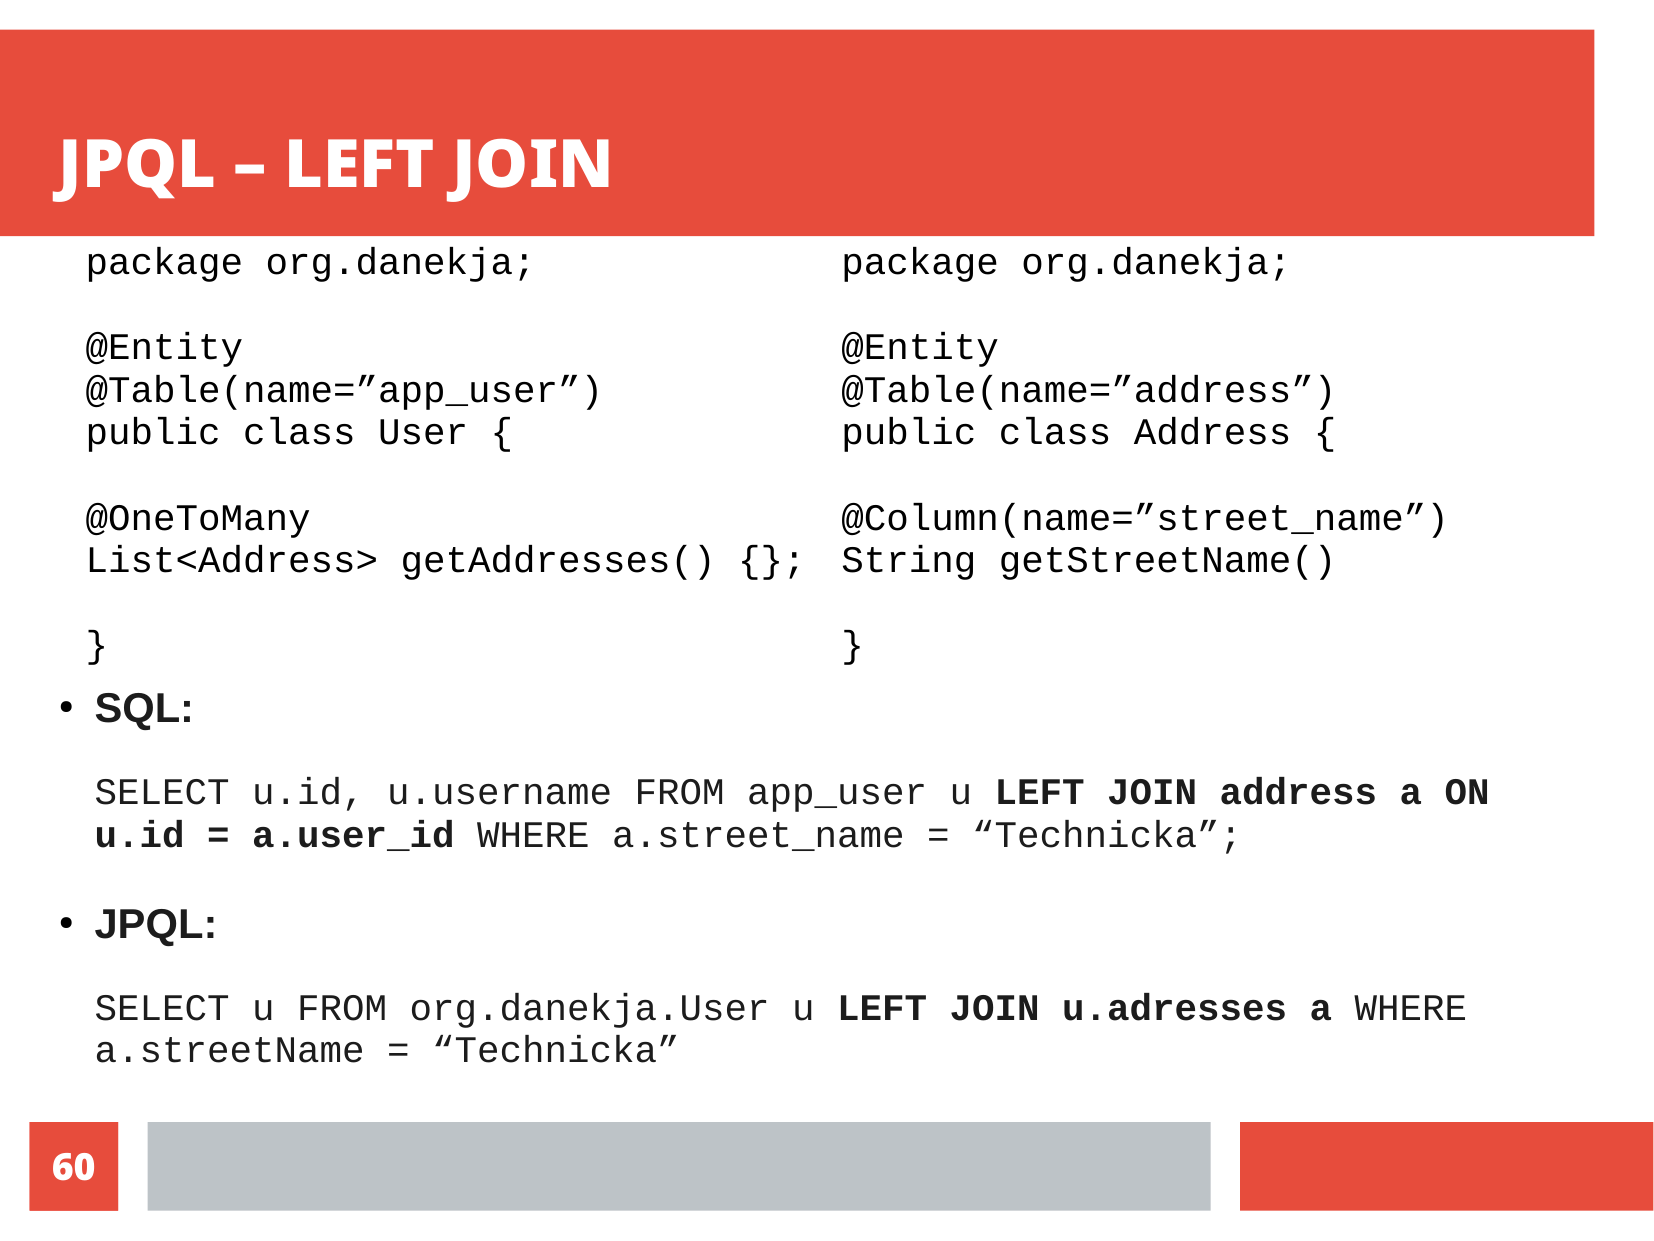

# JPQL – LEFT JOIN
package org.danekja;
@Entity
@Table(name=”app_user”)
public class User {
@OneToMany
List<Address> getAddresses() {};
}
package org.danekja;
@Entity
@Table(name=”address”)
public class Address {
@Column(name=”street_name”)
String getStreetName()
}
SQL:
SELECT u.id, u.username FROM app_user u LEFT JOIN address a ON u.id = a.user_id WHERE a.street_name = “Technicka”;
JPQL:
SELECT u FROM org.danekja.User u LEFT JOIN u.adresses a WHERE a.streetName = “Technicka”
60